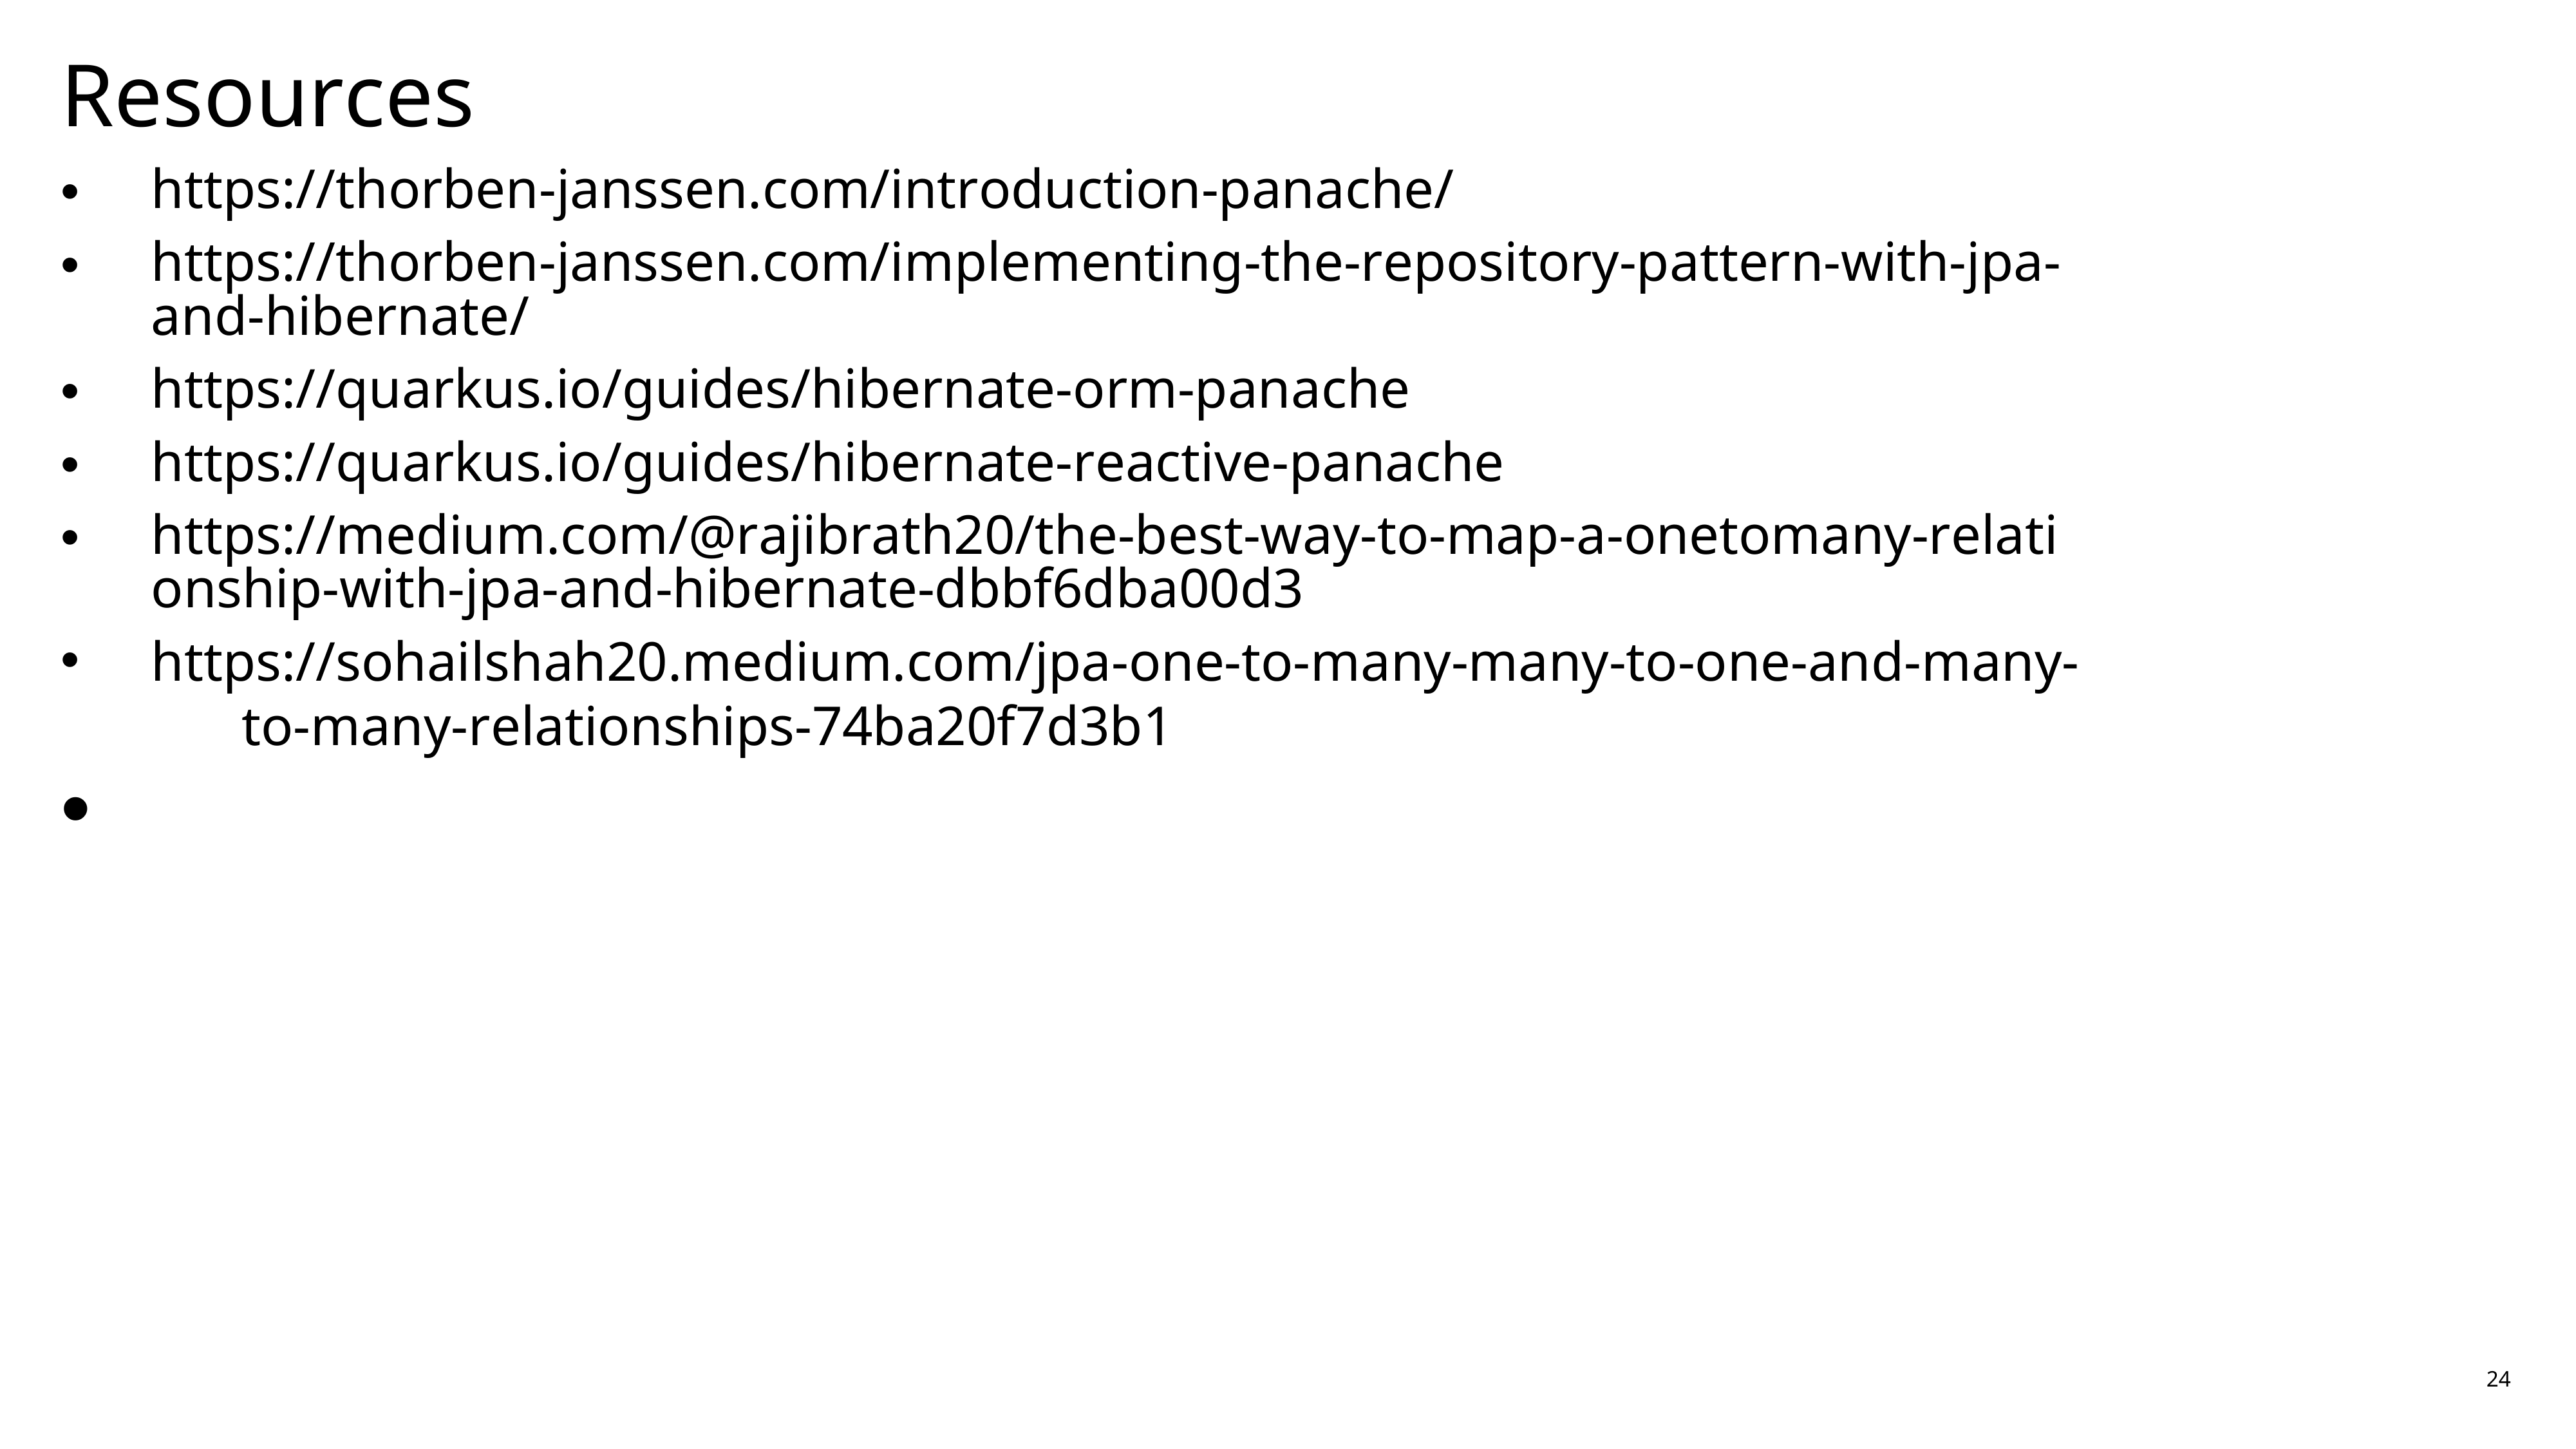

# Resources
https://thorben-janssen.com/introduction-panache/
https://thorben-janssen.com/implementing-the-repository-pattern-with-jpa-and-hibernate/
https://quarkus.io/guides/hibernate-orm-panache
https://quarkus.io/guides/hibernate-reactive-panache
https://medium.com/@rajibrath20/the-best-way-to-map-a-onetomany-relationship-with-jpa-and-hibernate-dbbf6dba00d3
https://sohailshah20.medium.com/jpa-one-to-many-many-to-one-and-many-to-many-relationships-74ba20f7d3b1